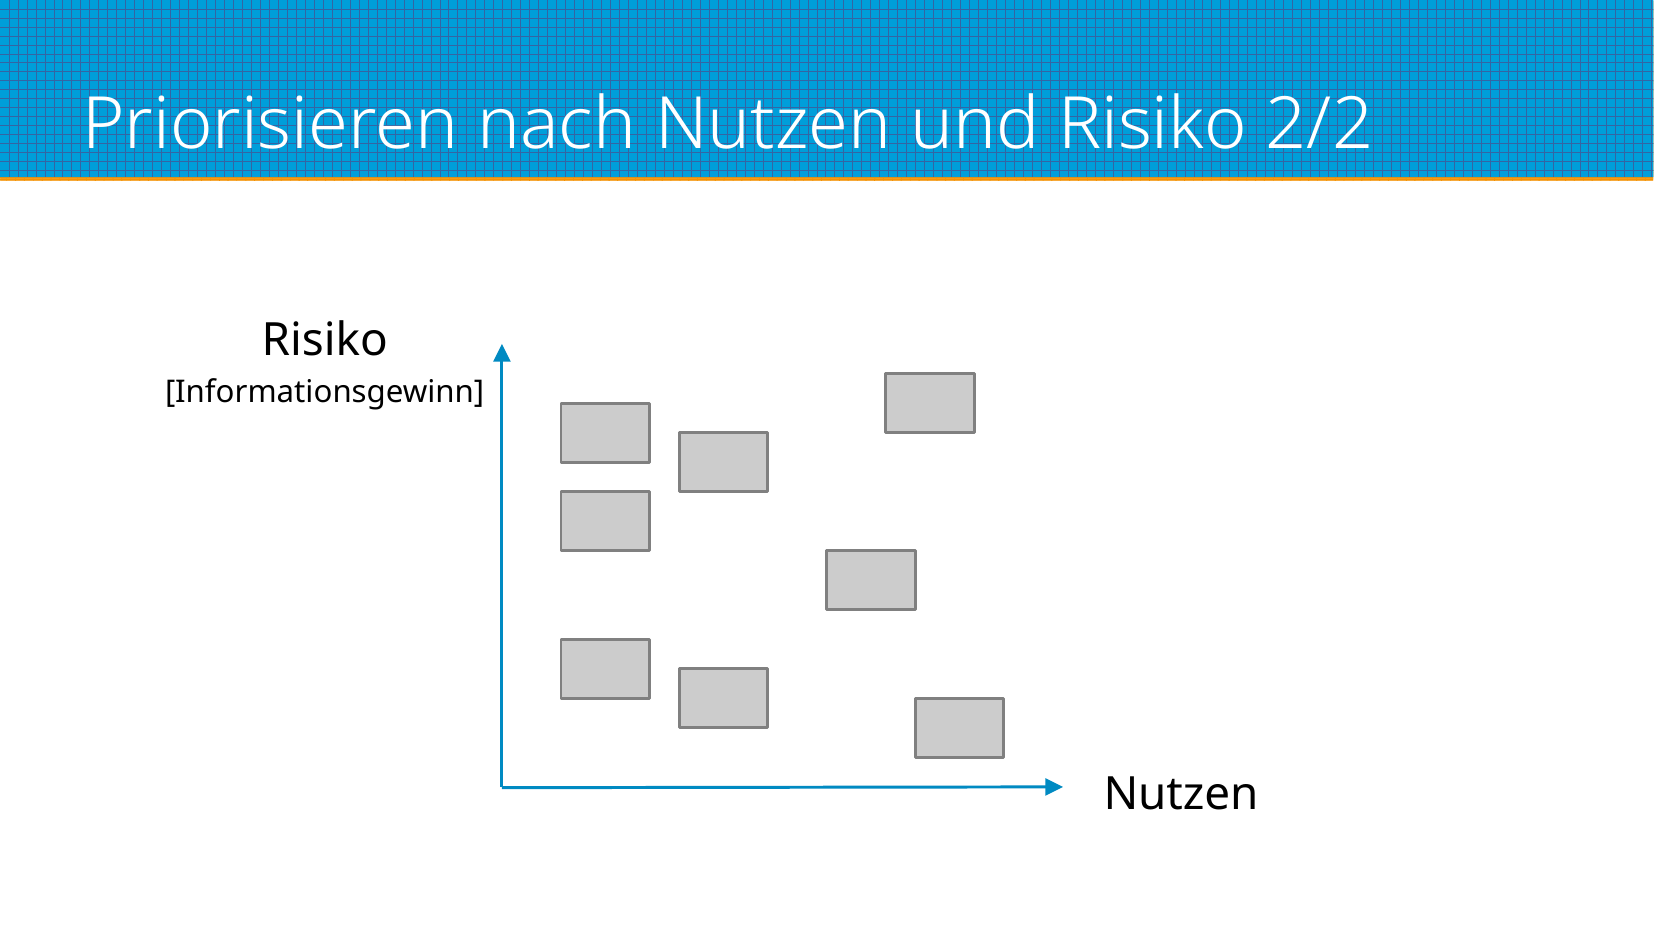

# Priorisieren nach Nutzen und Risiko 2/2
Risiko
[Informationsgewinn]
Nutzen